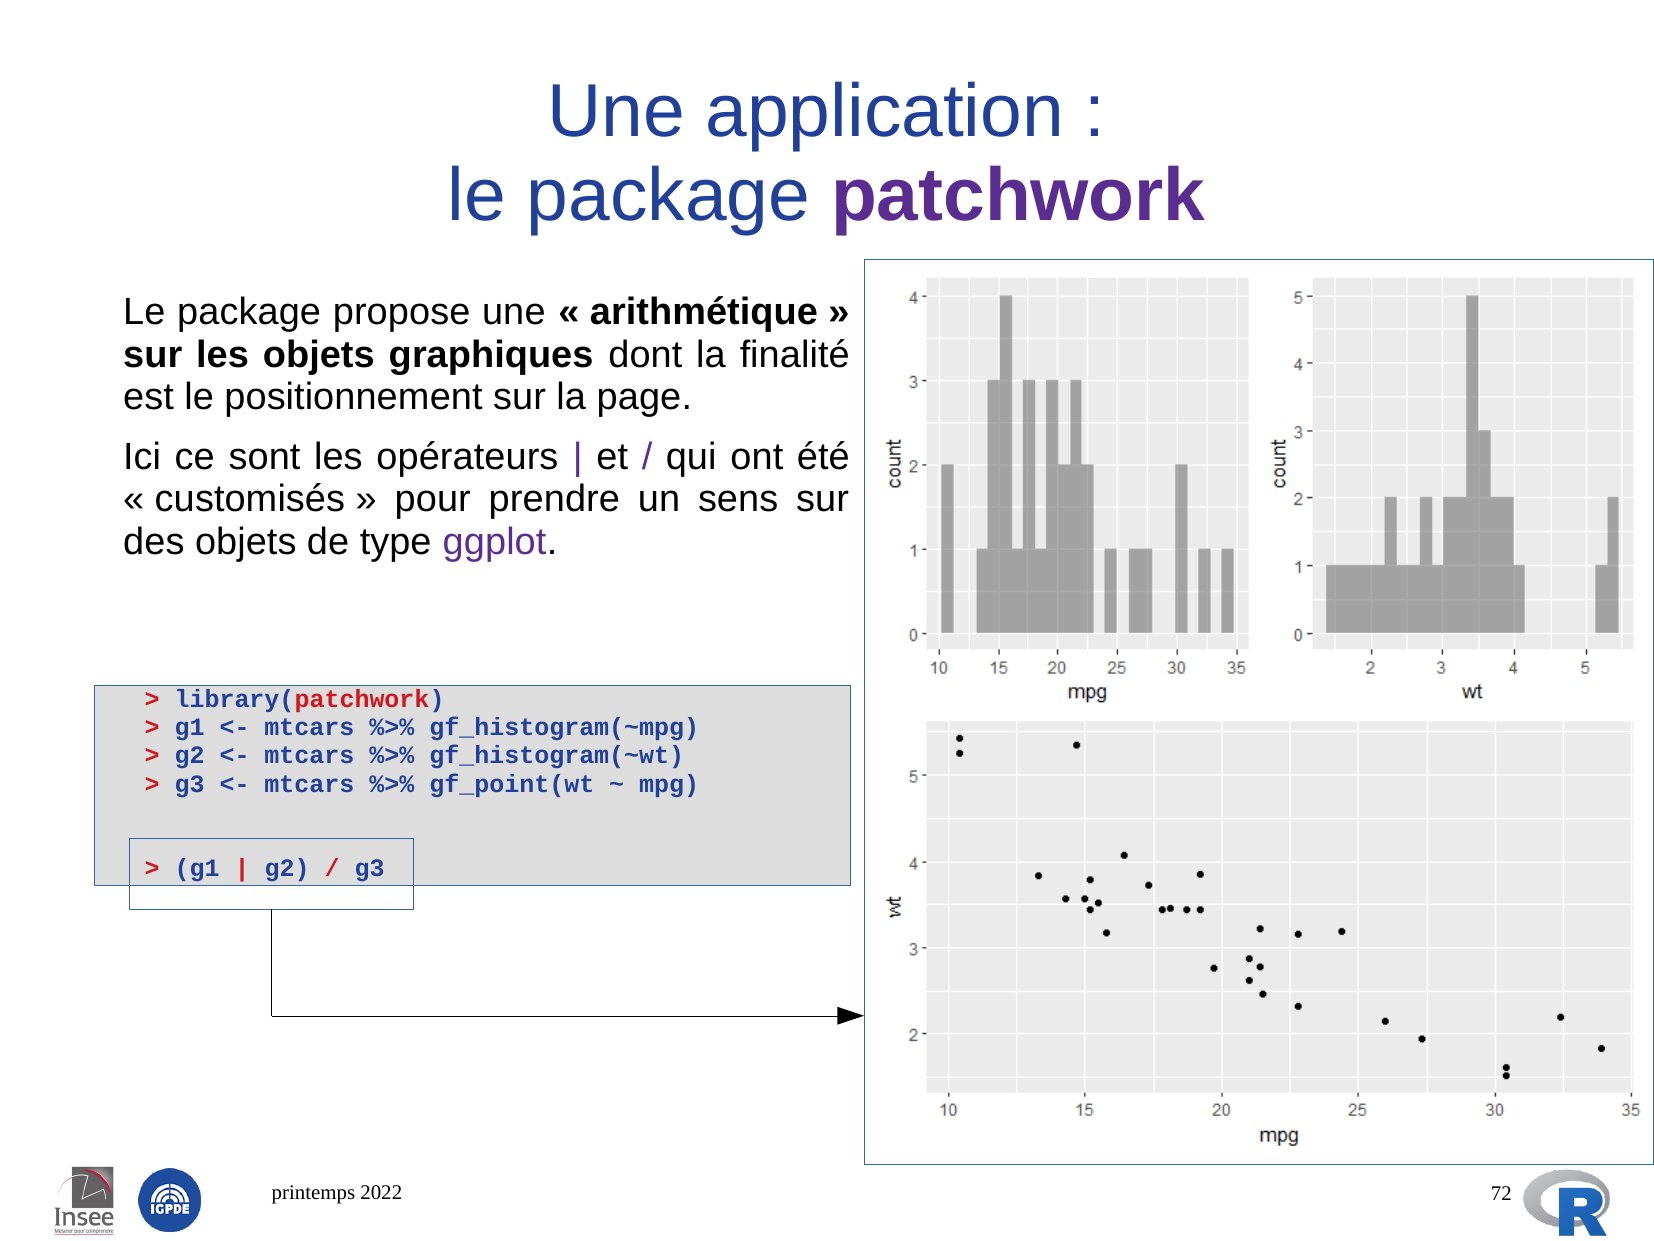

# Une application : le package patchwork
Le package propose une « arithmétique » sur les objets graphiques dont la finalité est le positionnement sur la page.
Ici ce sont les opérateurs | et / qui ont été « customisés » pour prendre un sens sur des objets de type ggplot.
> library(patchwork)
> g1 <- mtcars %>% gf_histogram(~mpg)
> g2 <- mtcars %>% gf_histogram(~wt)
> g3 <- mtcars %>% gf_point(wt ~ mpg)
> (g1 | g2) / g3
printemps 2022
72